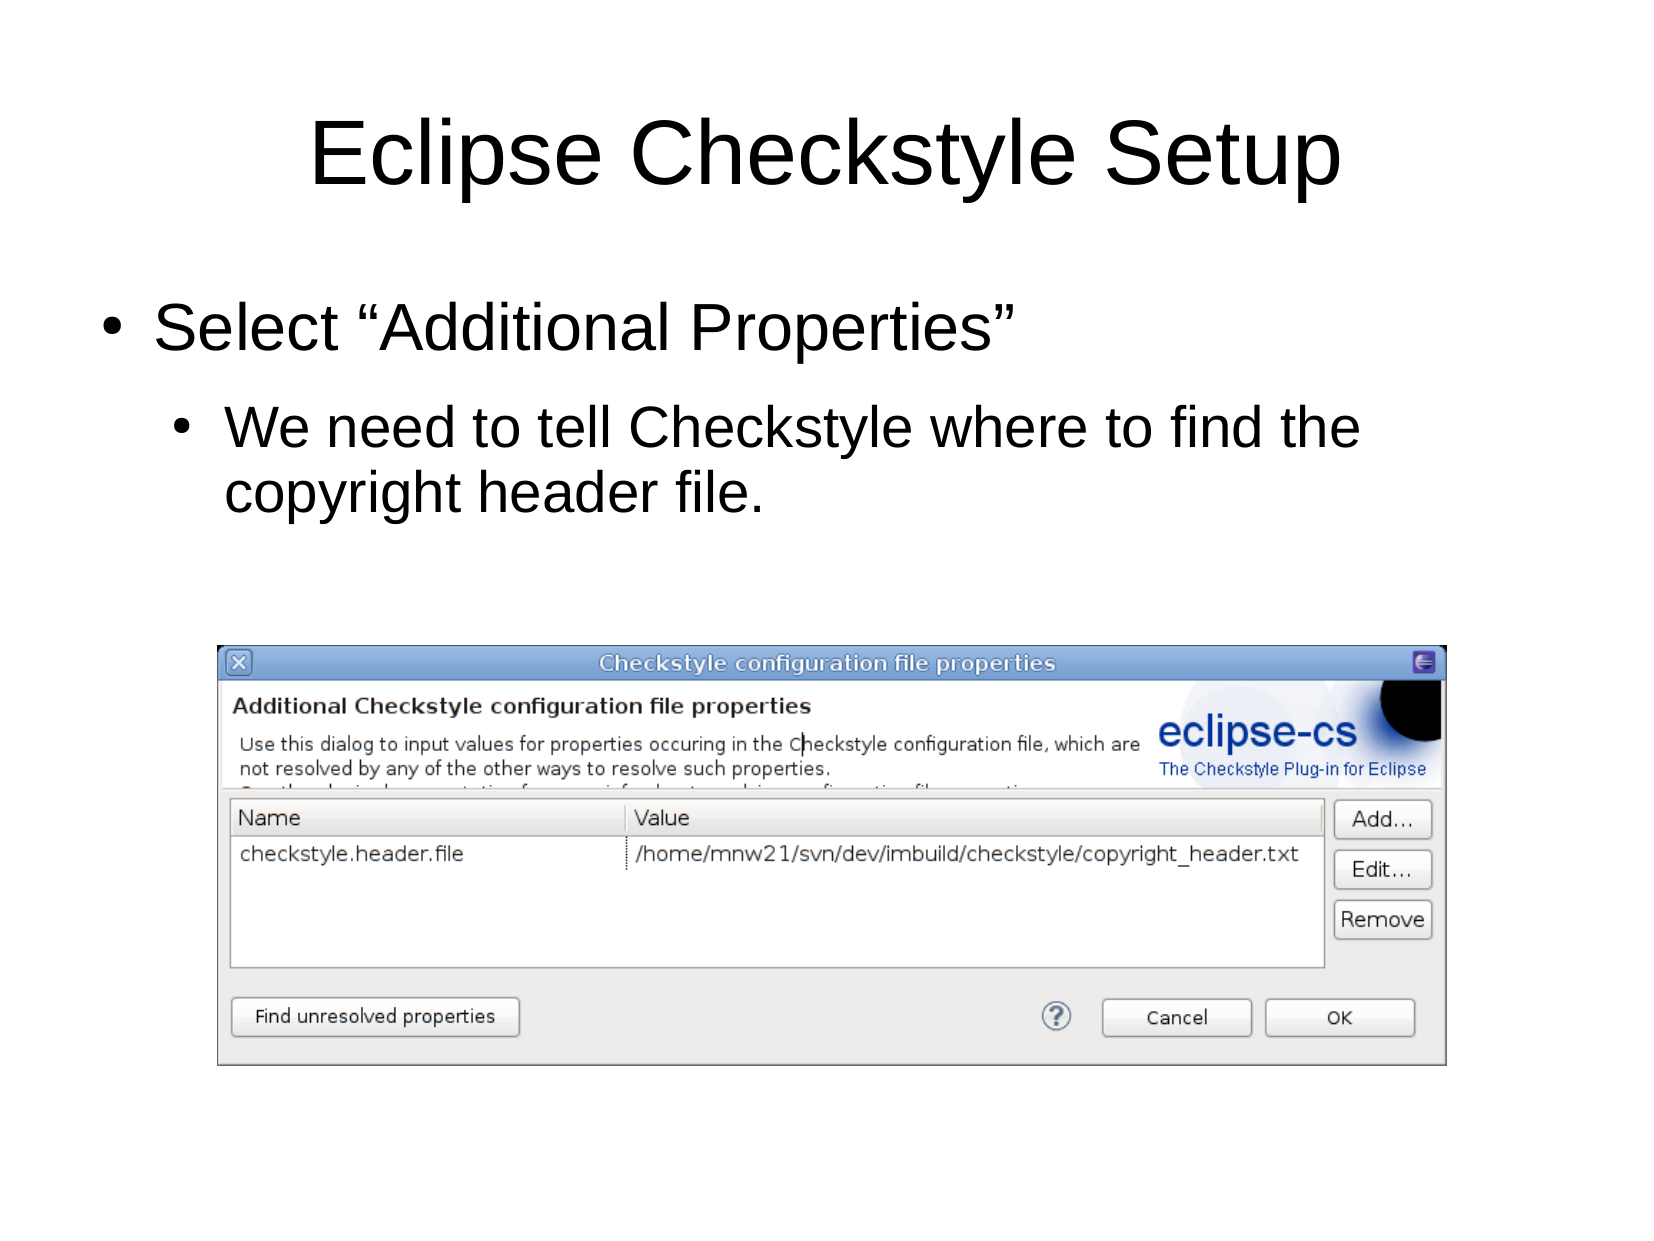

# Eclipse Checkstyle Setup
Select “Additional Properties”
We need to tell Checkstyle where to find the copyright header file.